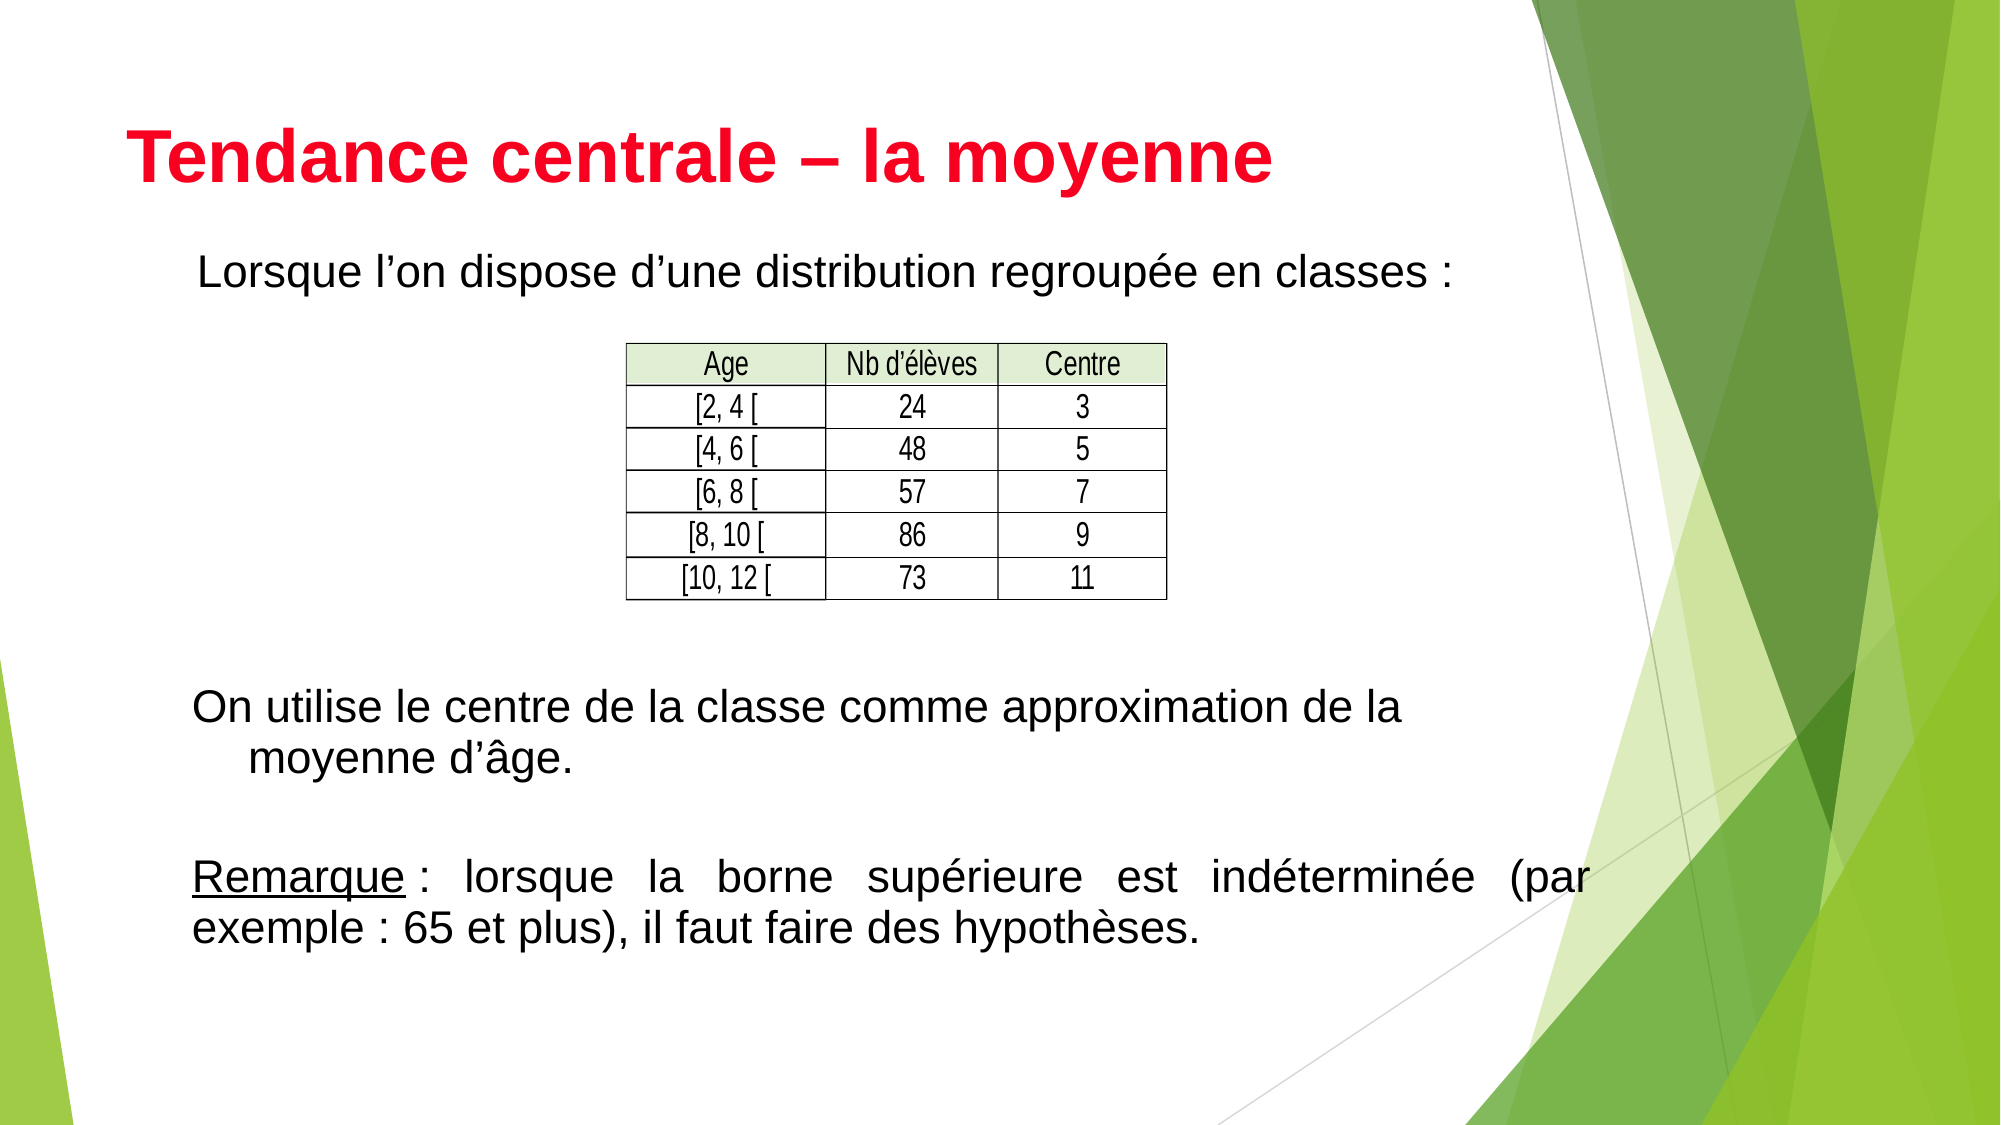

# Tendance centrale – la moyenne
Lorsque l’on dispose d’une distribution regroupée en classes :
On utilise le centre de la classe comme approximation de la moyenne d’âge.
Remarque : lorsque la borne supérieure est indéterminée (par exemple : 65 et plus), il faut faire des hypothèses.